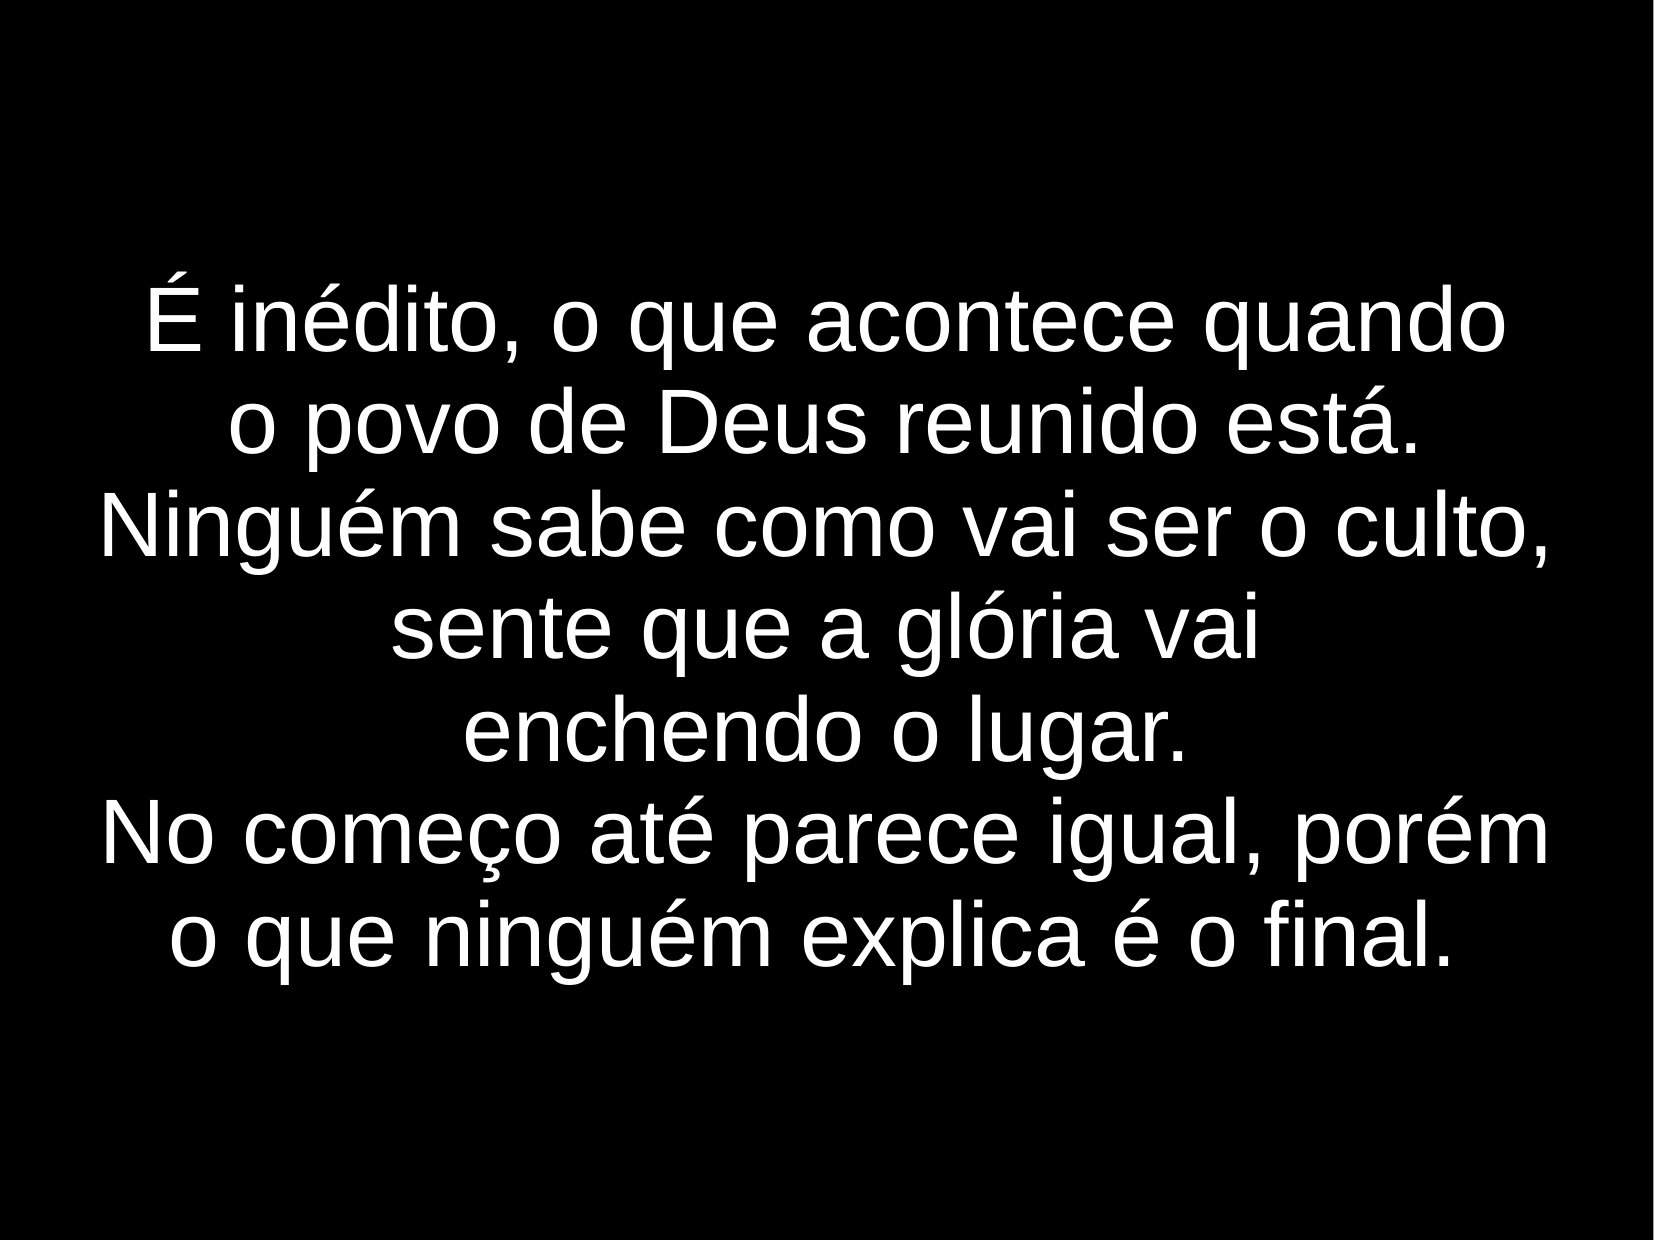

# É inédito, o que acontece quando
o povo de Deus reunido está.
Ninguém sabe como vai ser o culto, sente que a glória vai
enchendo o lugar.
No começo até parece igual, porém o que ninguém explica é o final.